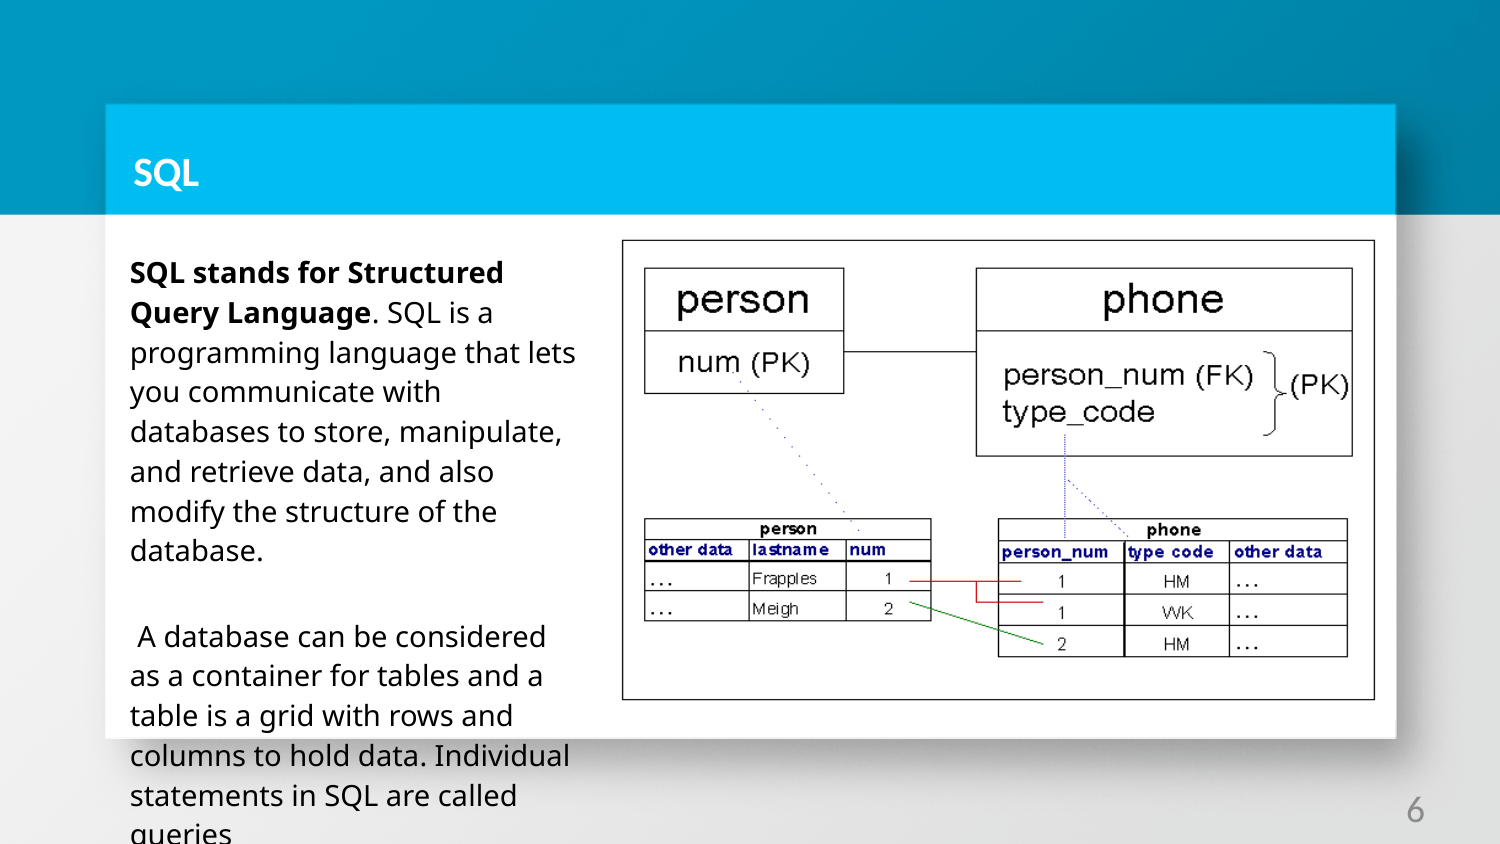

# SQL
SQL stands for Structured Query Language. SQL is a programming language that lets you communicate with databases to store, manipulate, and retrieve data, and also modify the structure of the database.
 A database can be considered as a container for tables and a table is a grid with rows and columns to hold data. Individual statements in SQL are called queries
Naveed Rana
6